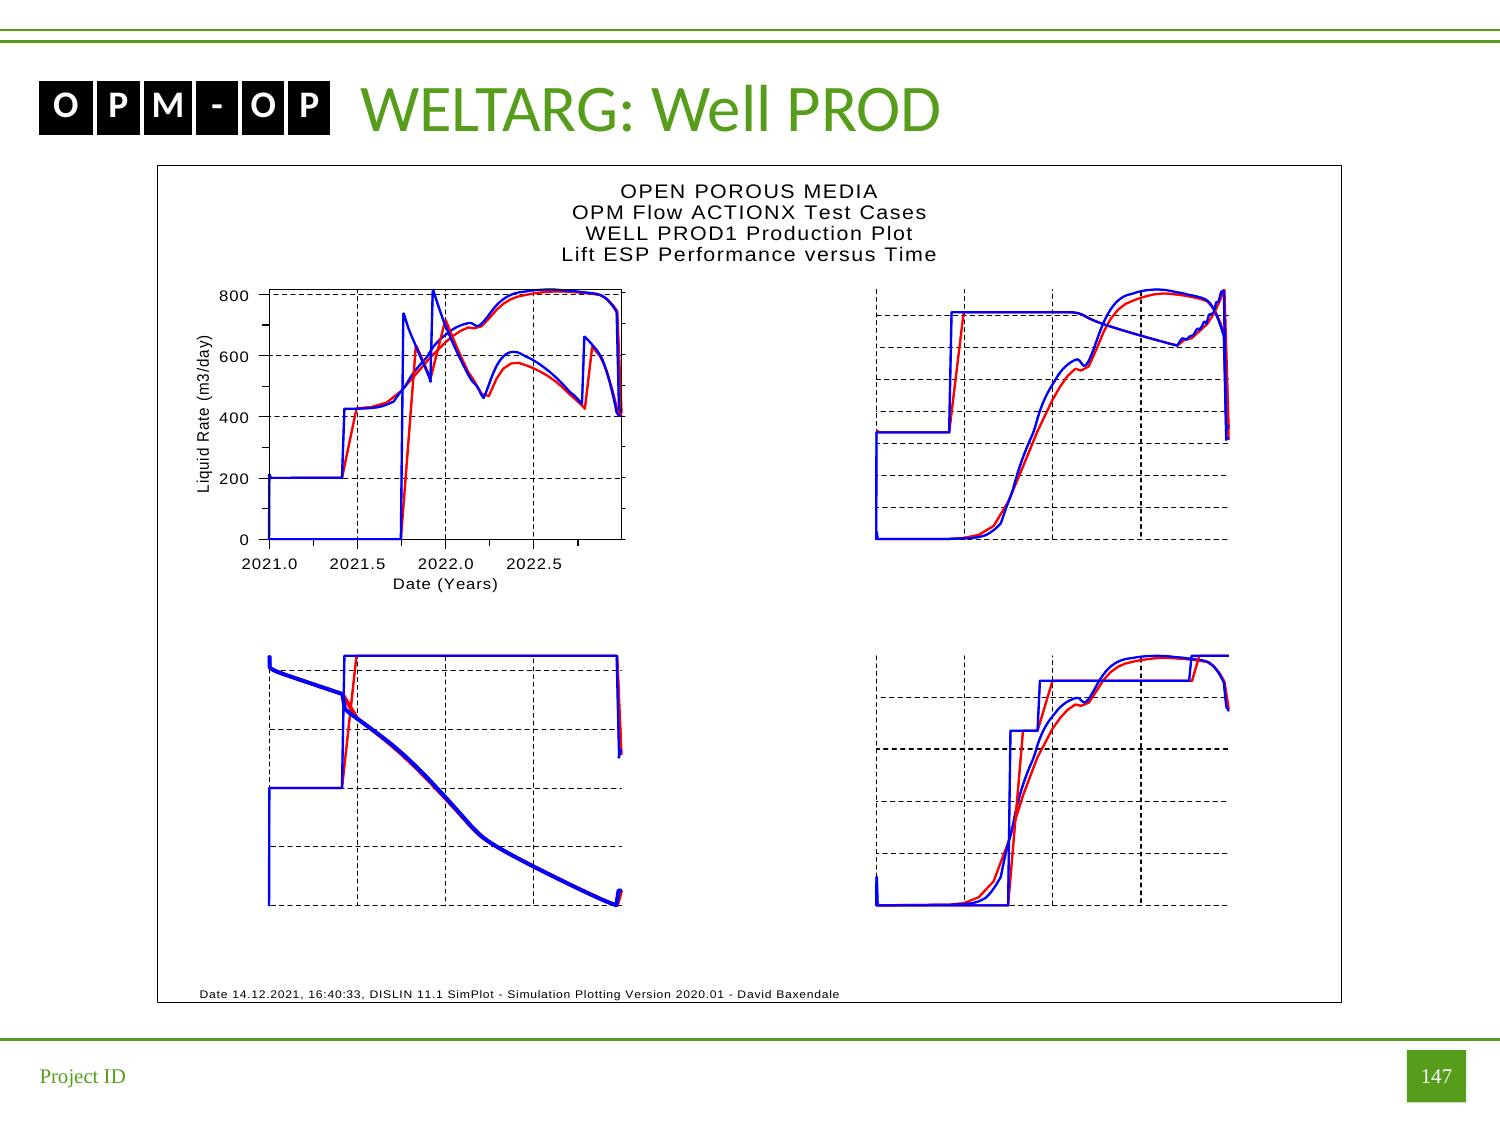

# WELTARG: well pROD
Project ID
147